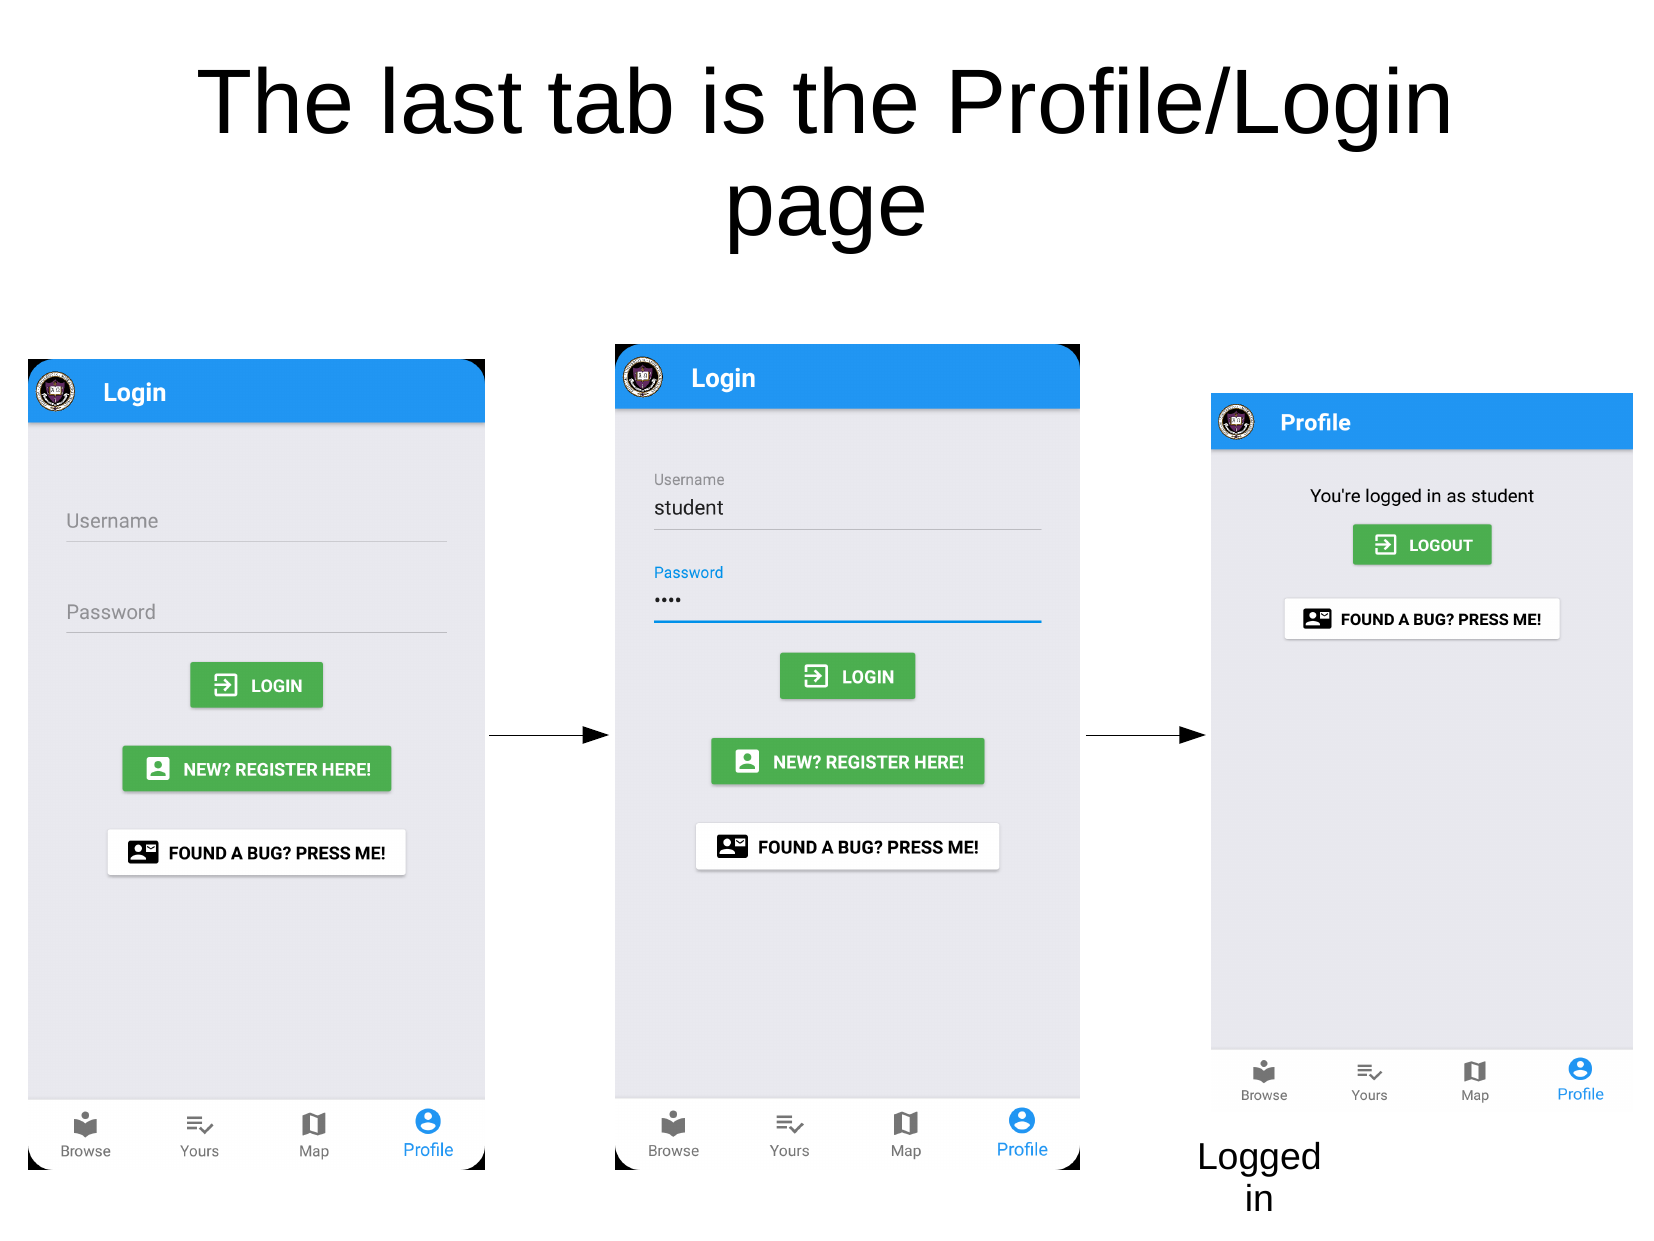

# The last tab is the Profile/Login page
Logged out
Logged in